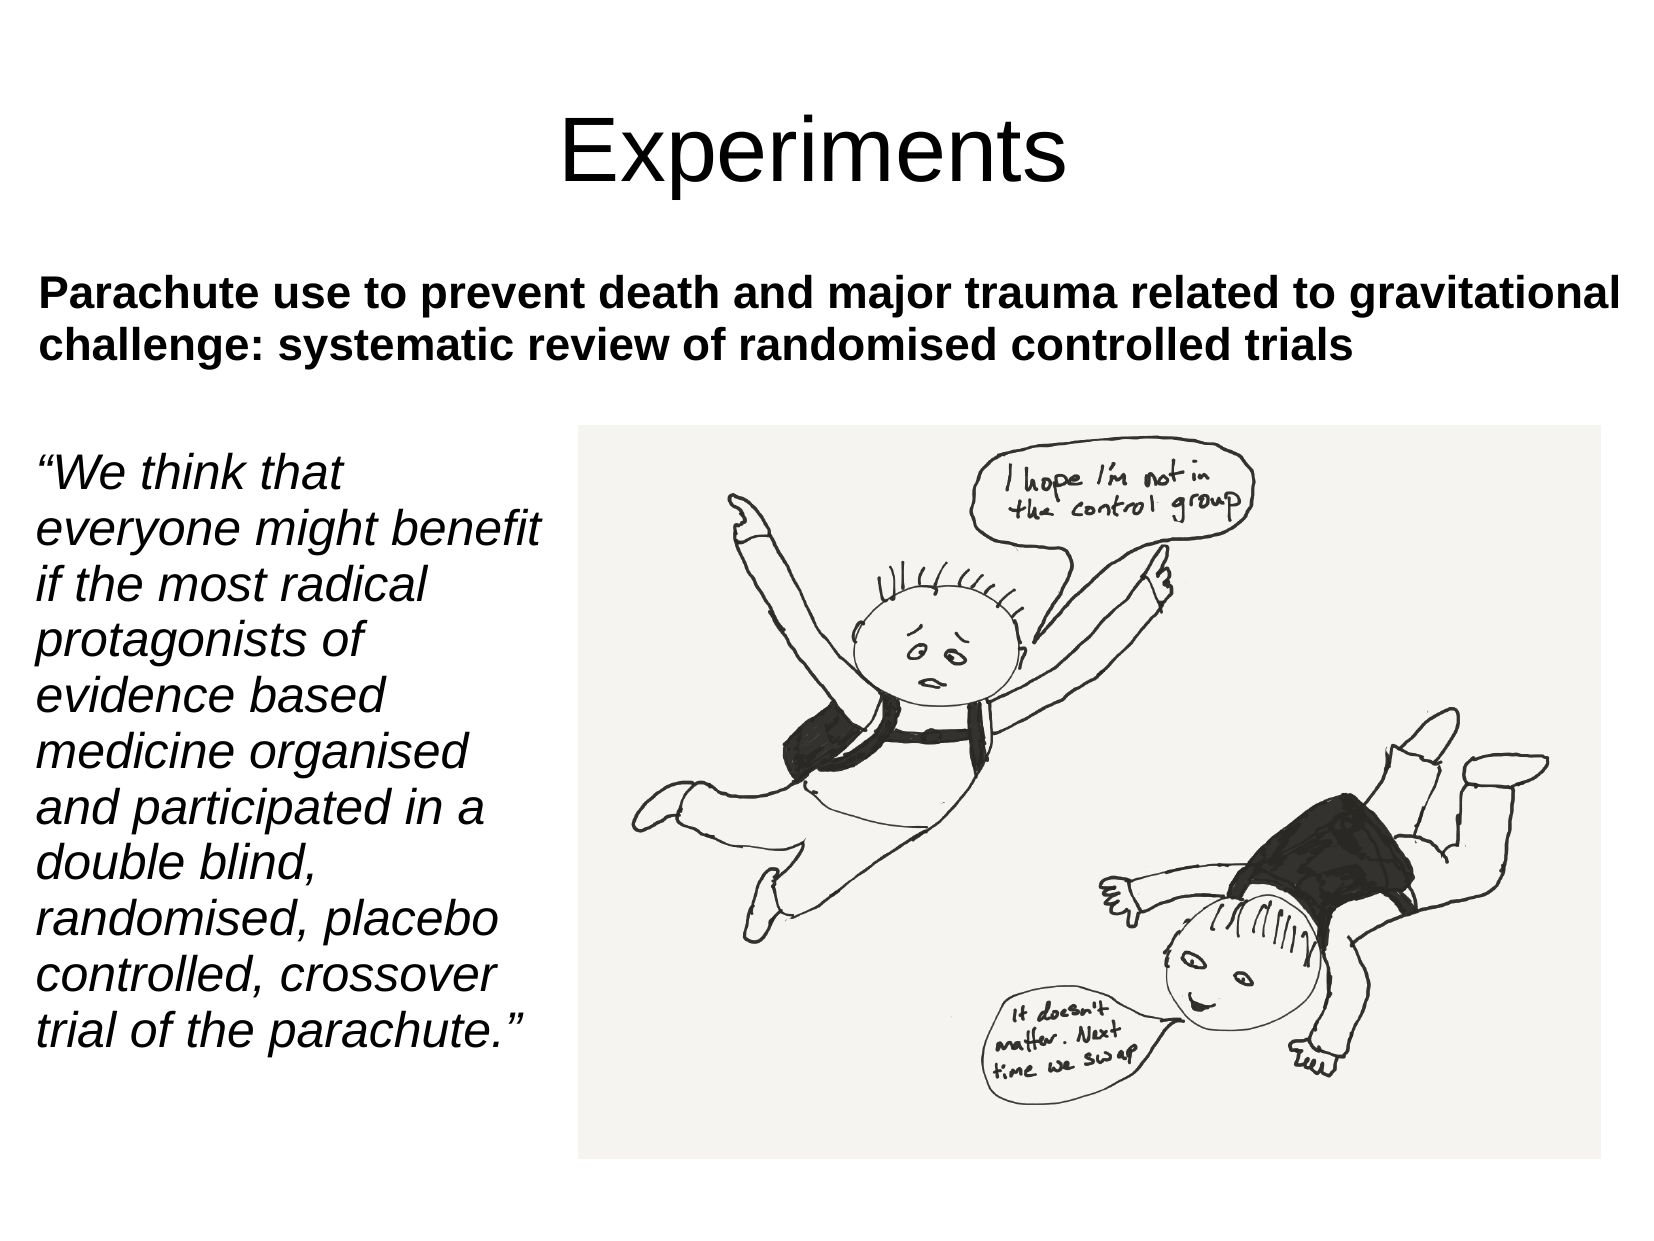

# Experiments
Parachute use to prevent death and major trauma related to gravitational challenge: systematic review of randomised controlled trials
“We think that everyone might benefit if the most radical protagonists of evidence based medicine organised and participated in a double blind, randomised, placebo controlled, crossover trial of the parachute.”